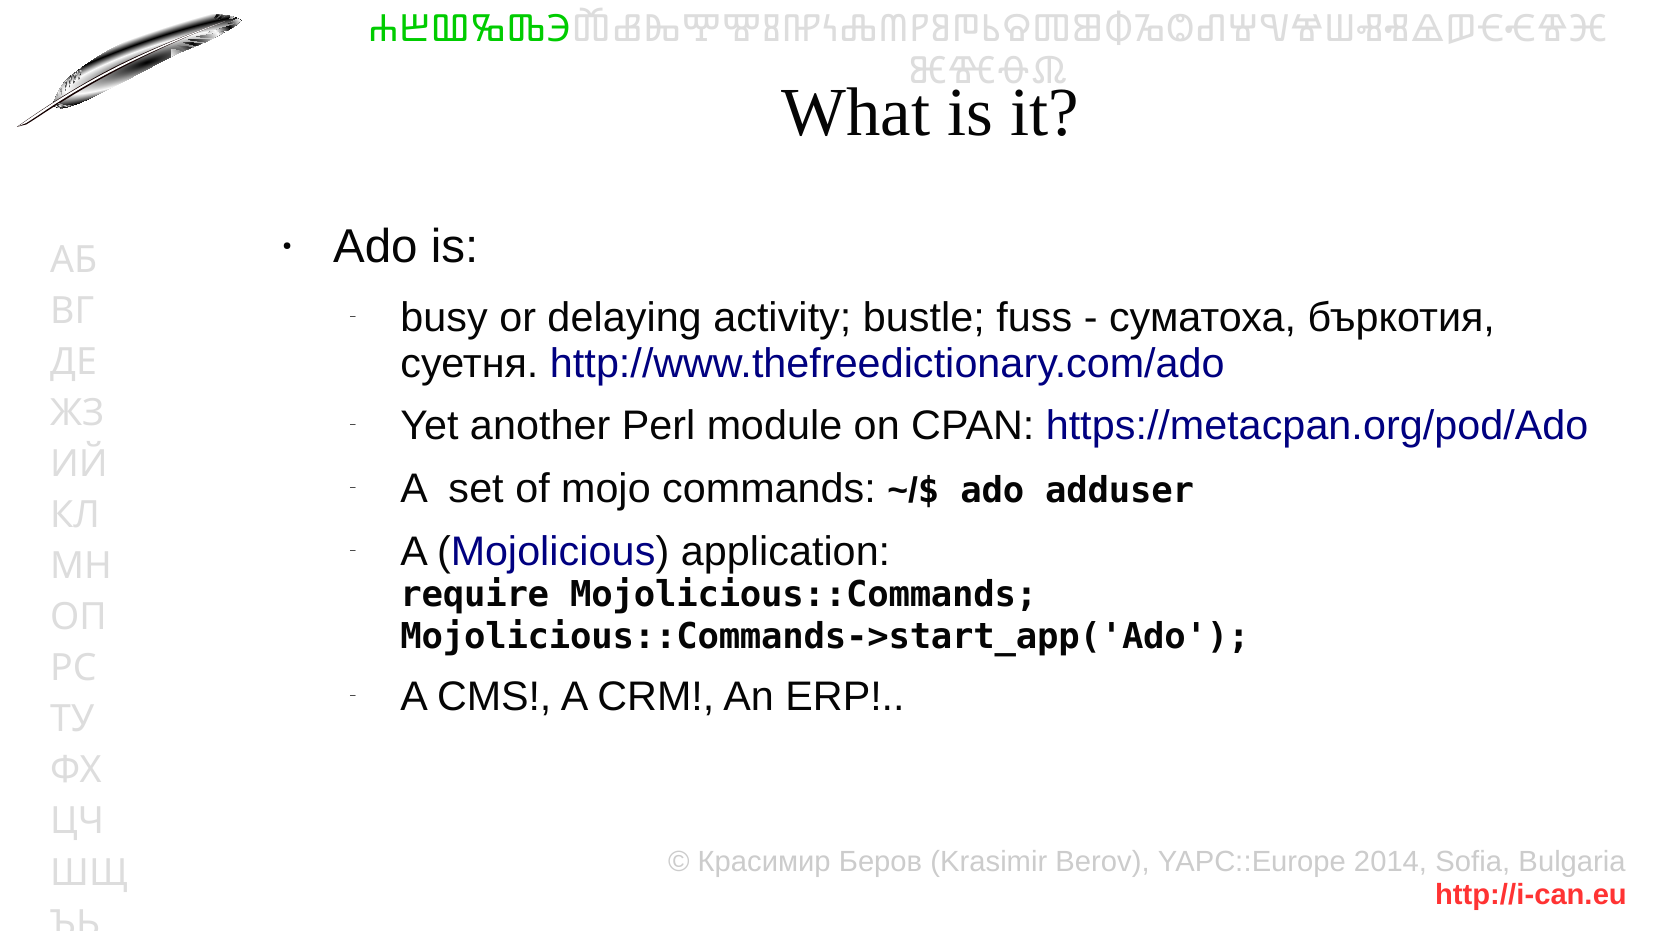

# What is it?
Ado is:
busy or delaying activity; bustle; fuss - суматоха, бъркотия, суетня. http://www.thefreedictionary.com/ado
Yet another Perl module on CPAN: https://metacpan.org/pod/Ado
A set of mojo commands: ~/$ ado adduser
A (Mojolicious) application:
require Mojolicious::Commands;
Mojolicious::Commands->start_app('Ado');
A CMS!, A CRM!, An ERP!..